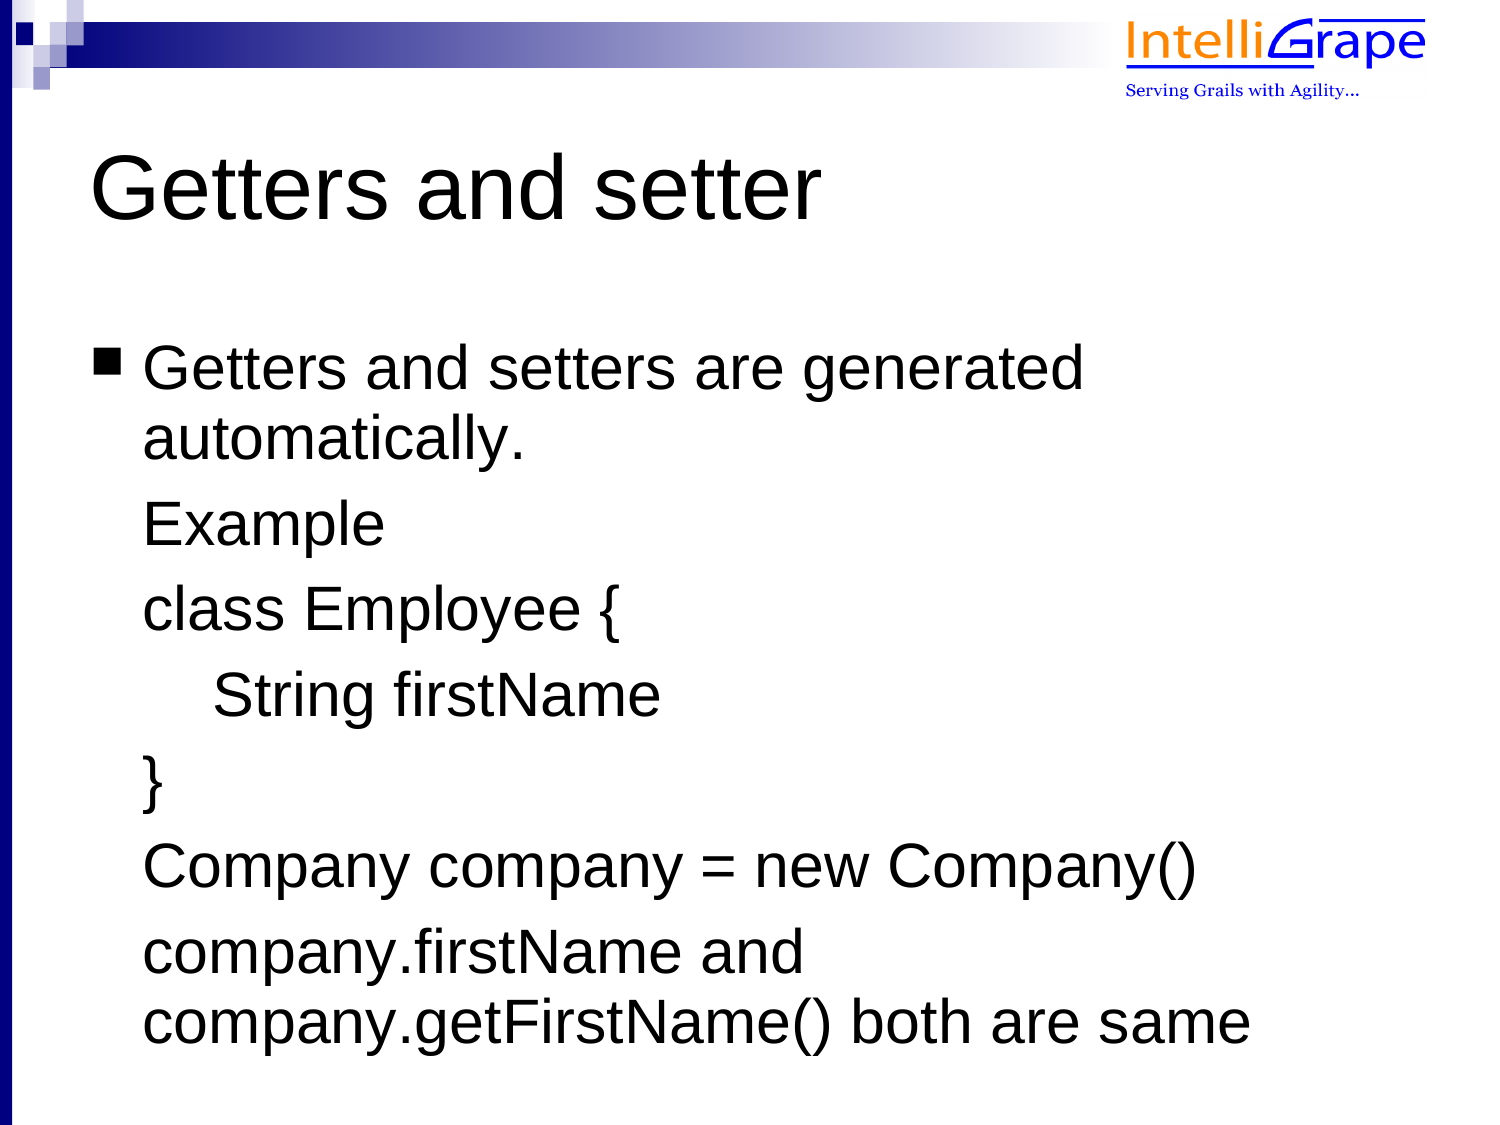

# Getters and setter
Getters and setters are generated automatically.
Example
class Employee {
 String firstName
}
Company company = new Company()
company.firstName and company.getFirstName() both are same